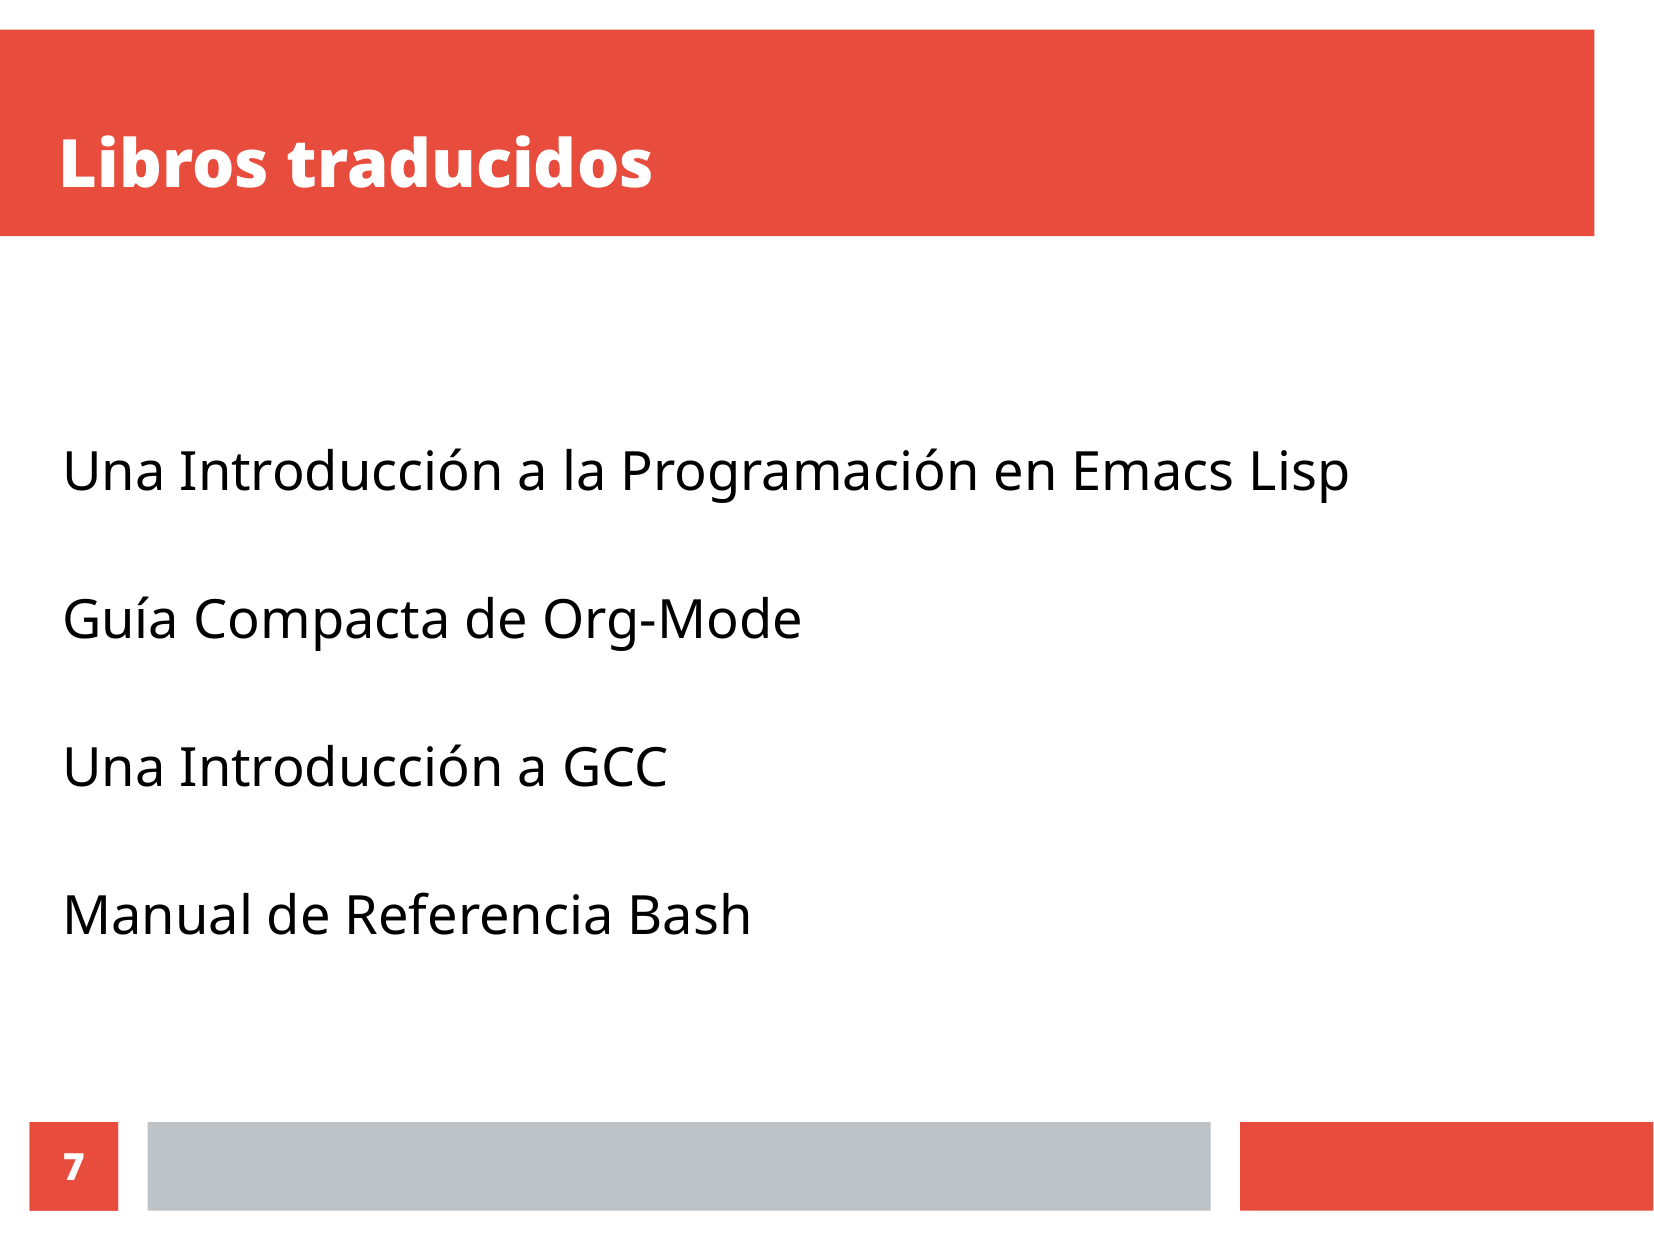

# Libros traducidos
Una Introducción a la Programación en Emacs Lisp
Guía Compacta de Org-Mode
Una Introducción a GCC
Manual de Referencia Bash
7